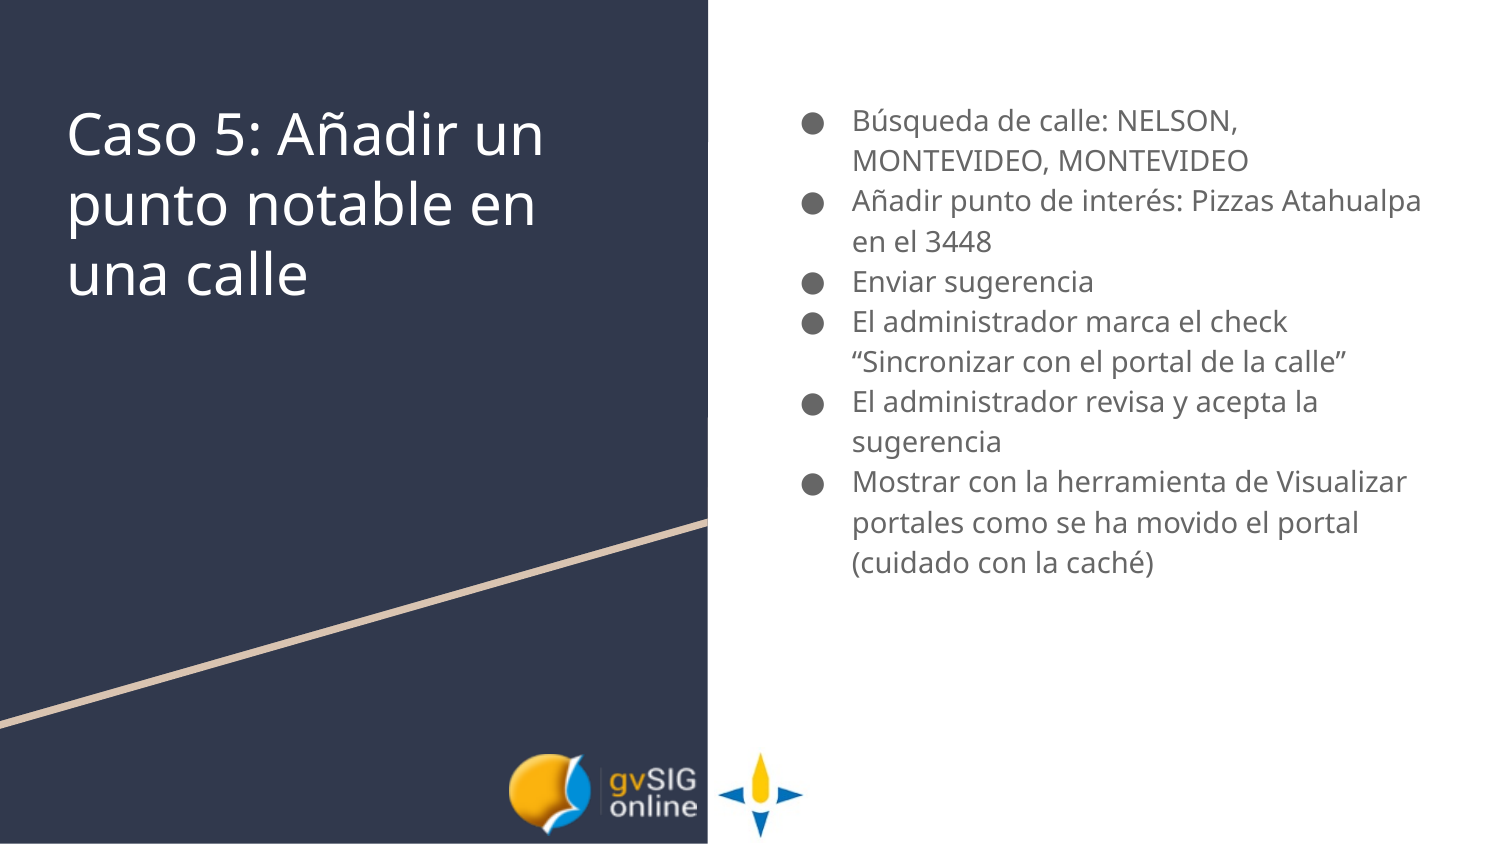

# Caso 5: Añadir un punto notable en una calle
Búsqueda de calle: NELSON, MONTEVIDEO, MONTEVIDEO
Añadir punto de interés: Pizzas Atahualpa en el 3448
Enviar sugerencia
El administrador marca el check “Sincronizar con el portal de la calle”
El administrador revisa y acepta la sugerencia
Mostrar con la herramienta de Visualizar portales como se ha movido el portal (cuidado con la caché)